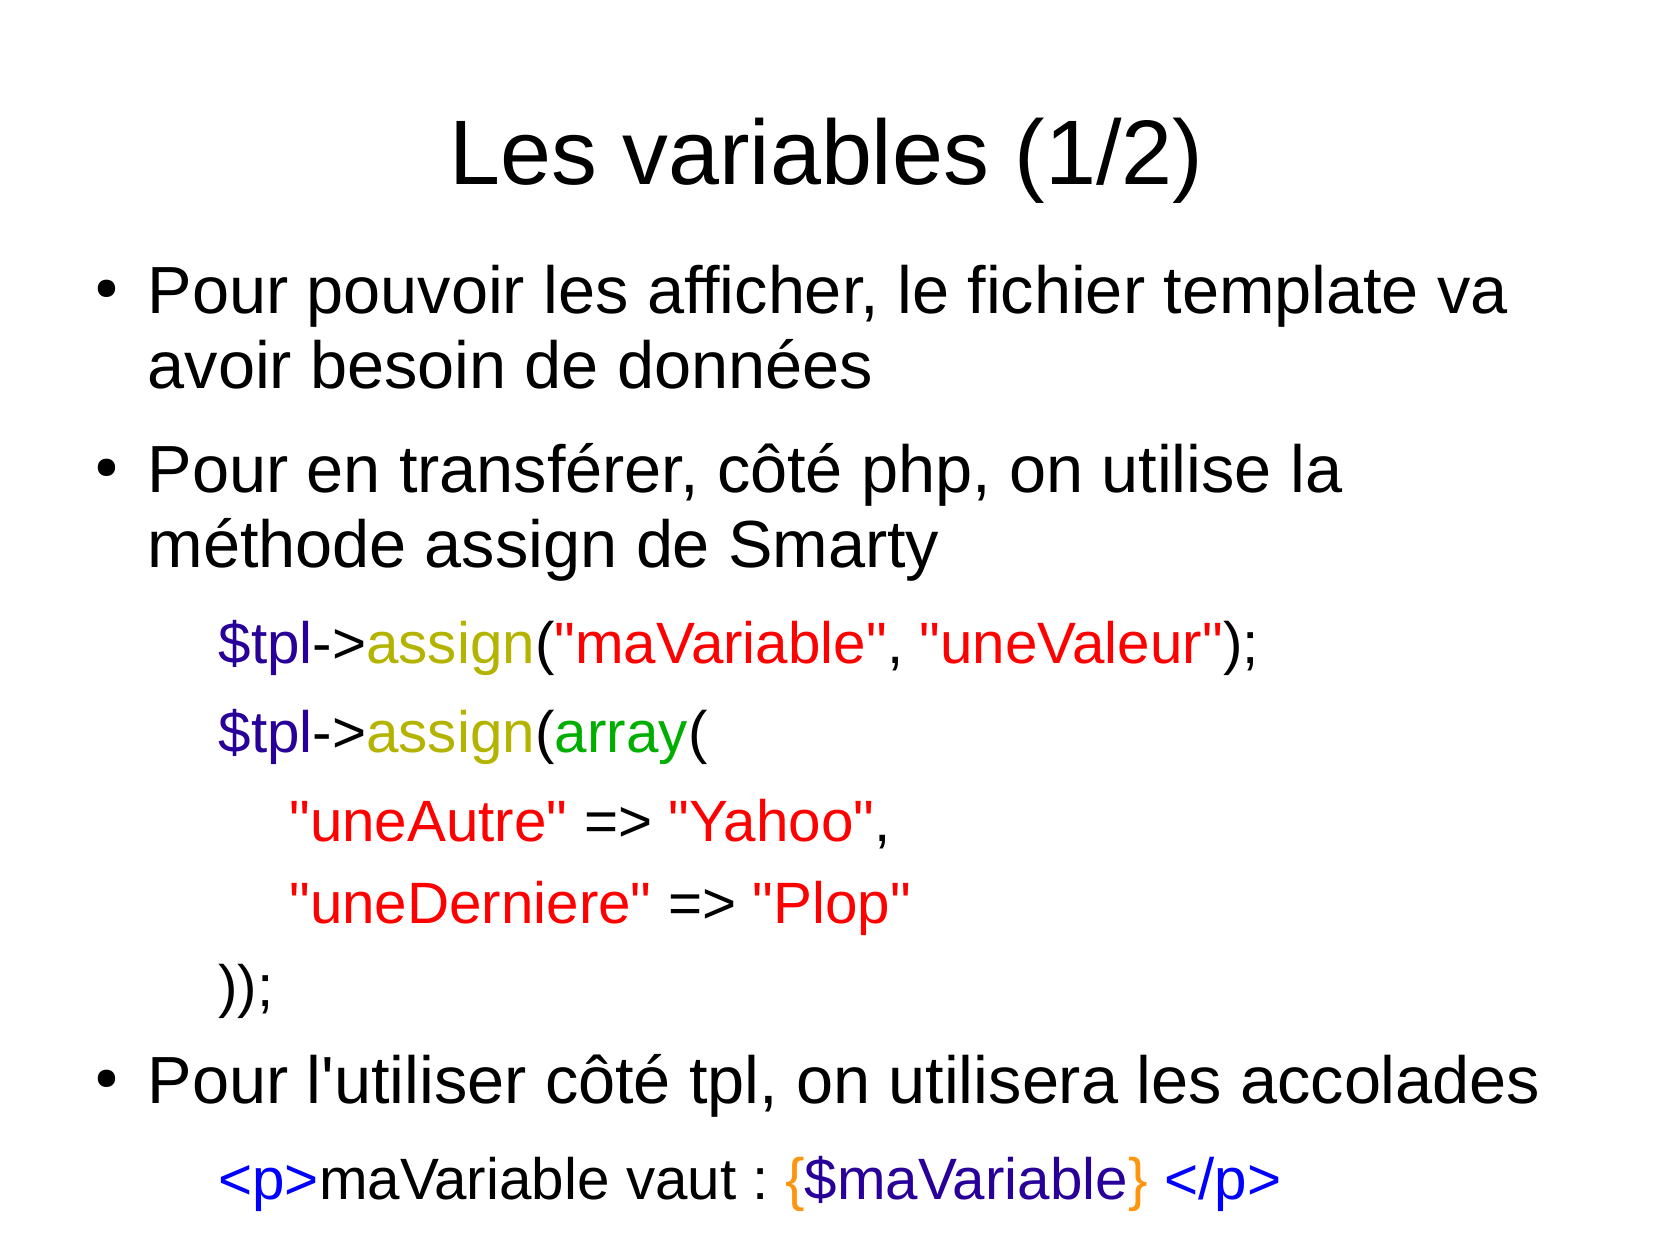

# Les variables (1/2)
Pour pouvoir les afficher, le fichier template va avoir besoin de données
Pour en transférer, côté php, on utilise la méthode assign de Smarty
$tpl->assign("maVariable", "uneValeur");
$tpl->assign(array(
"uneAutre" => "Yahoo",
"uneDerniere" => "Plop"
));
Pour l'utiliser côté tpl, on utilisera les accolades
<p>maVariable vaut : {$maVariable} </p>